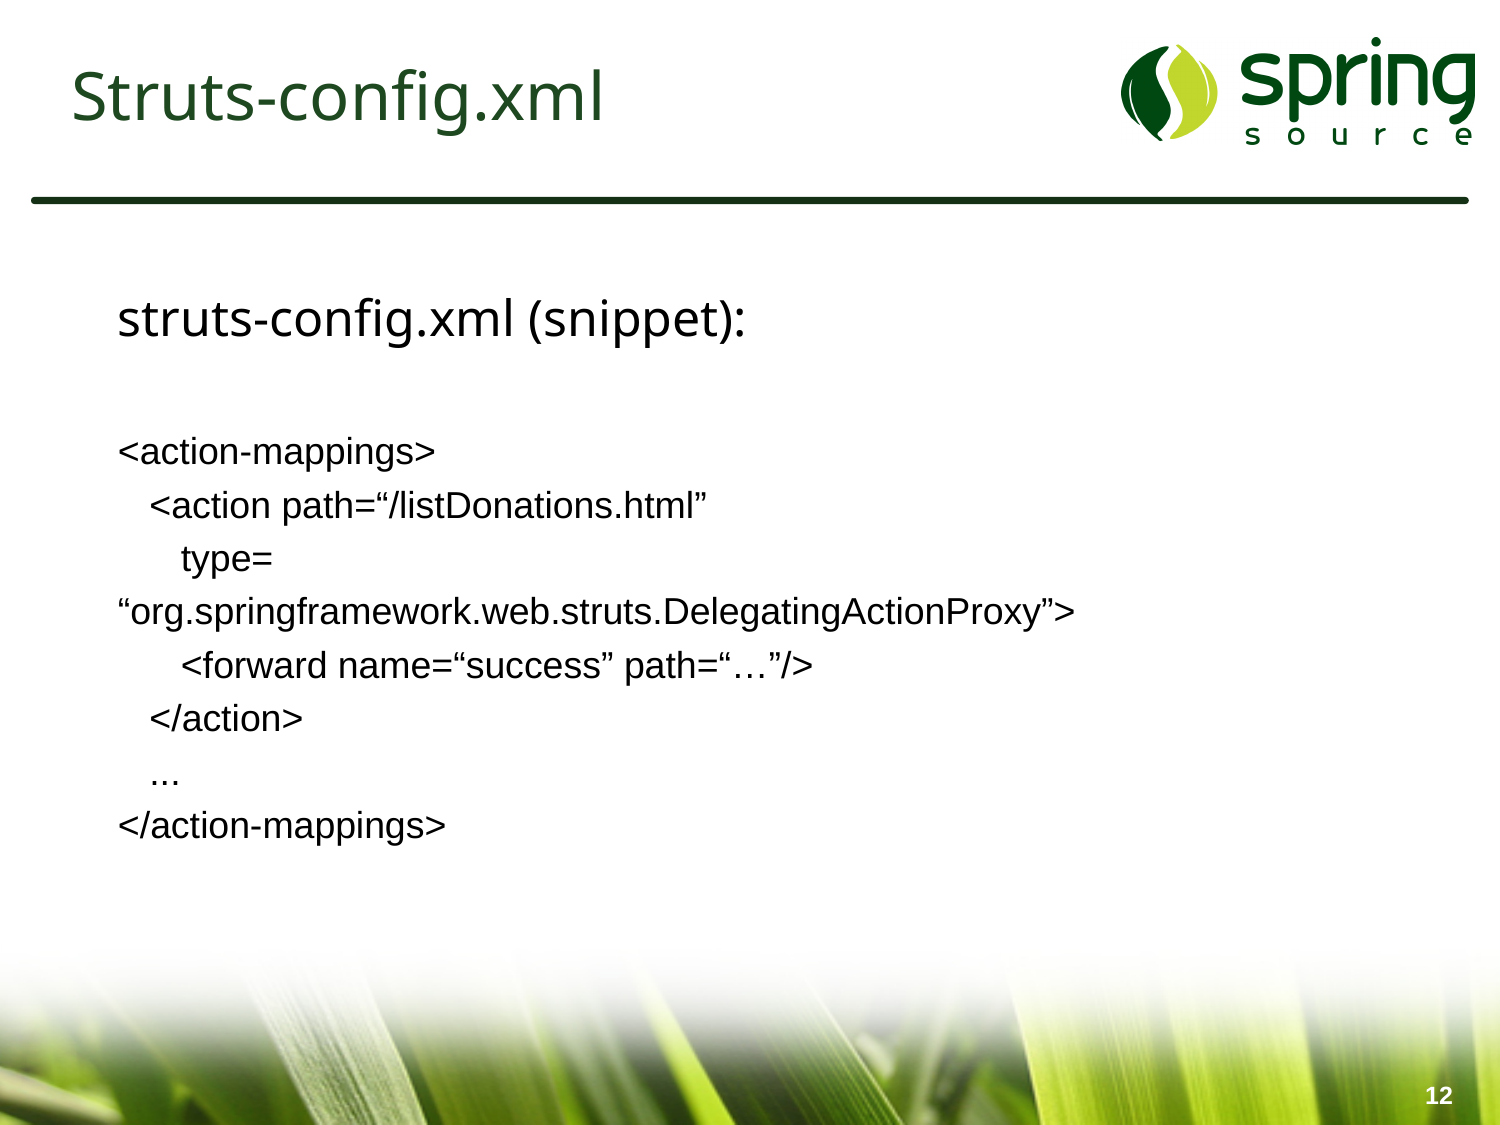

# Struts-config.xml
struts-config.xml (snippet):
<action-mappings>
 <action path=“/listDonations.html”
 type=
“org.springframework.web.struts.DelegatingActionProxy”>
 <forward name=“success” path=“…”/>
 </action>
 ...
</action-mappings>